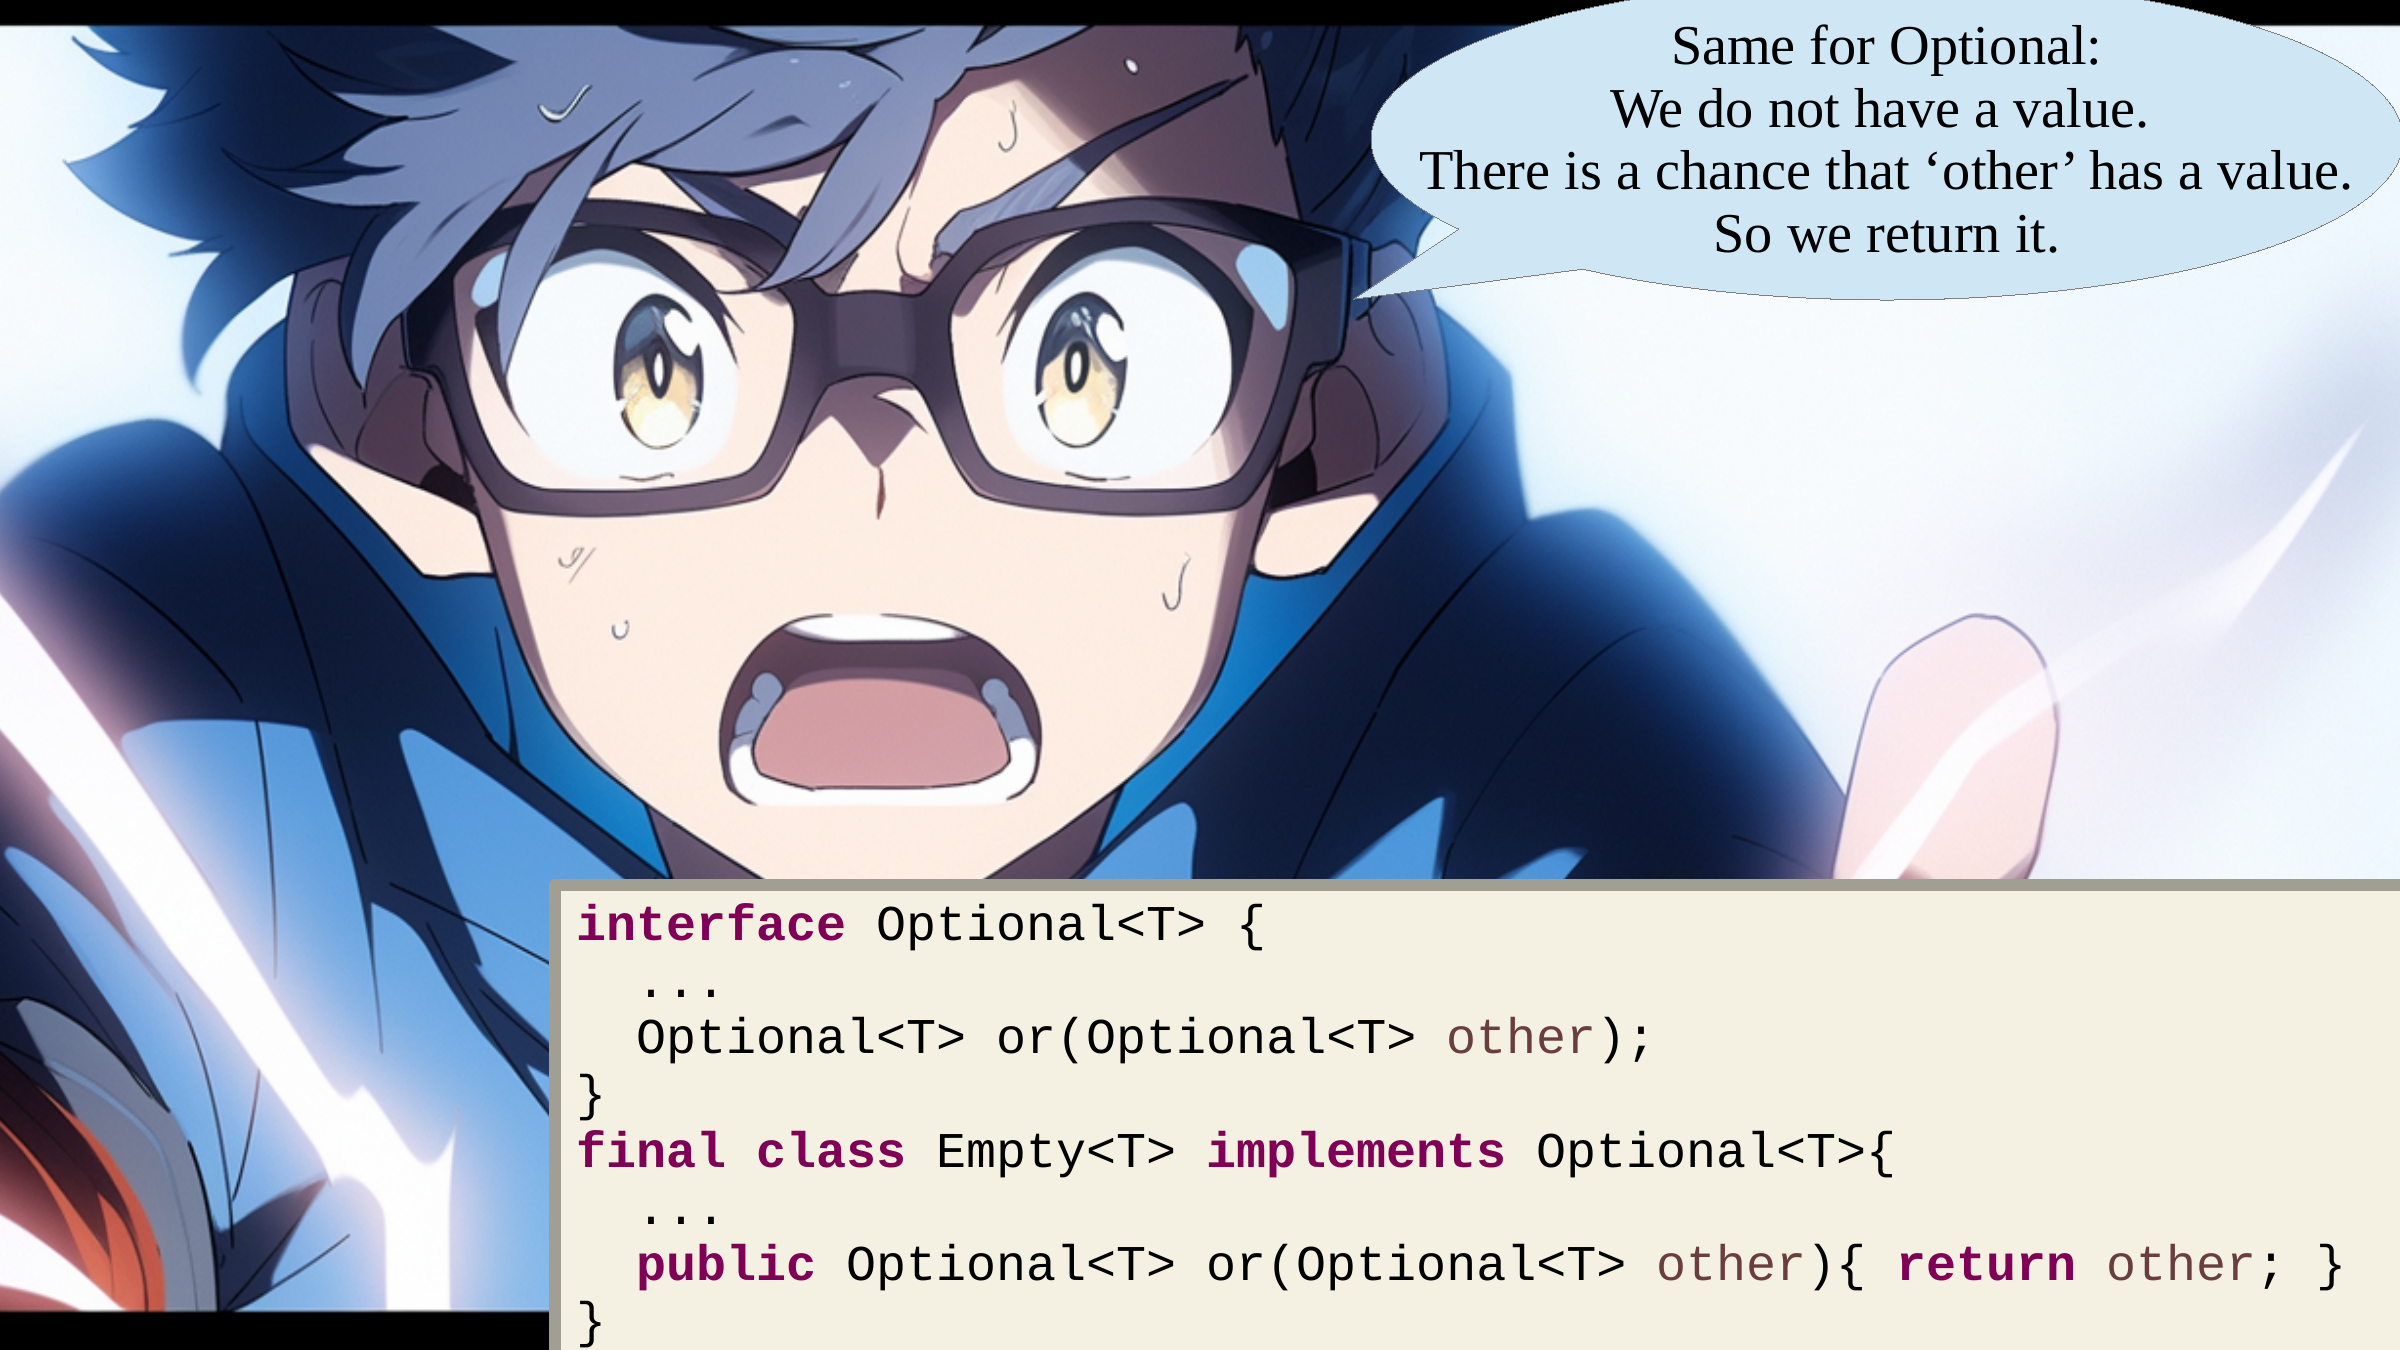

Same for Optional:
We do not have a value.
There is a chance that ‘other’ has a value.
So we return it.
interface Optional<T> {
 ...
 Optional<T> or(Optional<T> other);
}
final class Empty<T> implements Optional<T>{
 ...
 public Optional<T> or(Optional<T> other){ return other; }
}